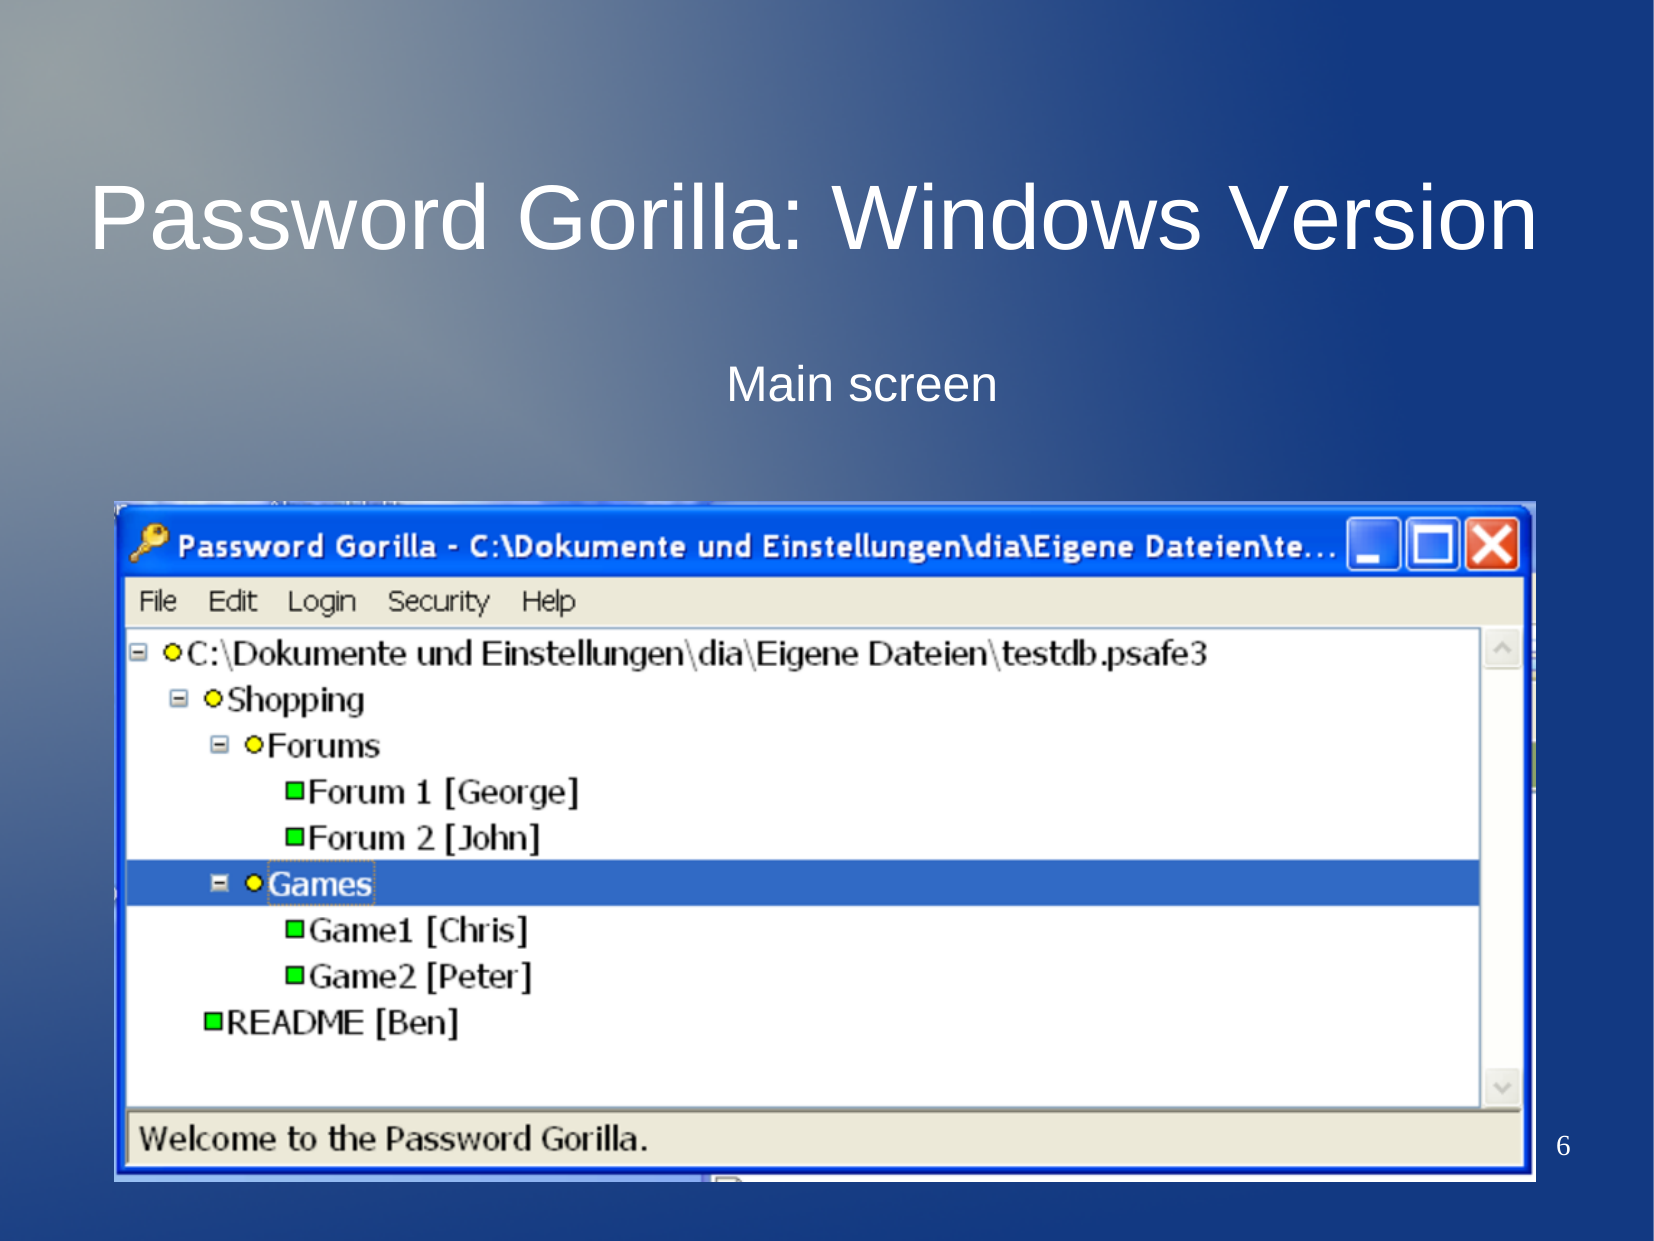

# Password Gorilla: Windows Version
Main screen
6